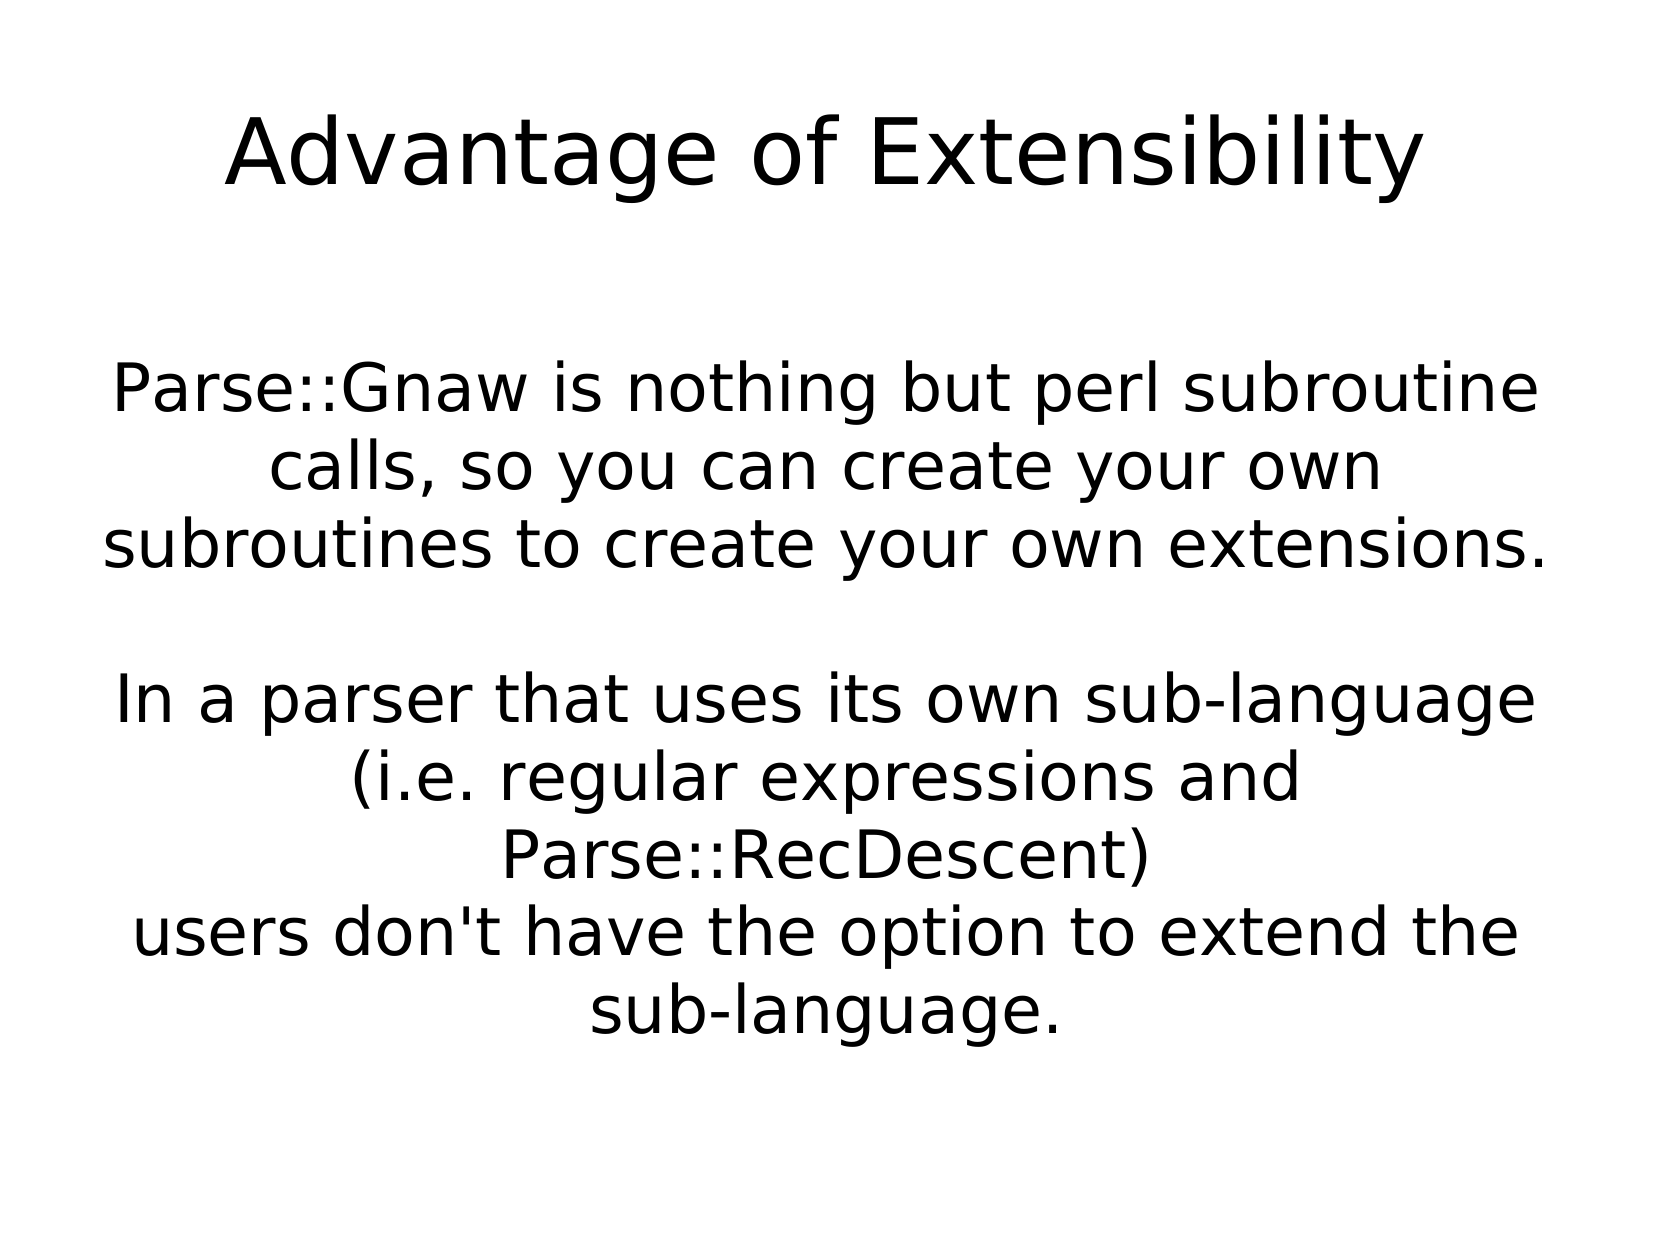

# Advantage of Extensibility
Parse::Gnaw is nothing but perl subroutine calls, so you can create your own subroutines to create your own extensions.
In a parser that uses its own sub-language
(i.e. regular expressions and Parse::RecDescent)
users don't have the option to extend the sub-language.